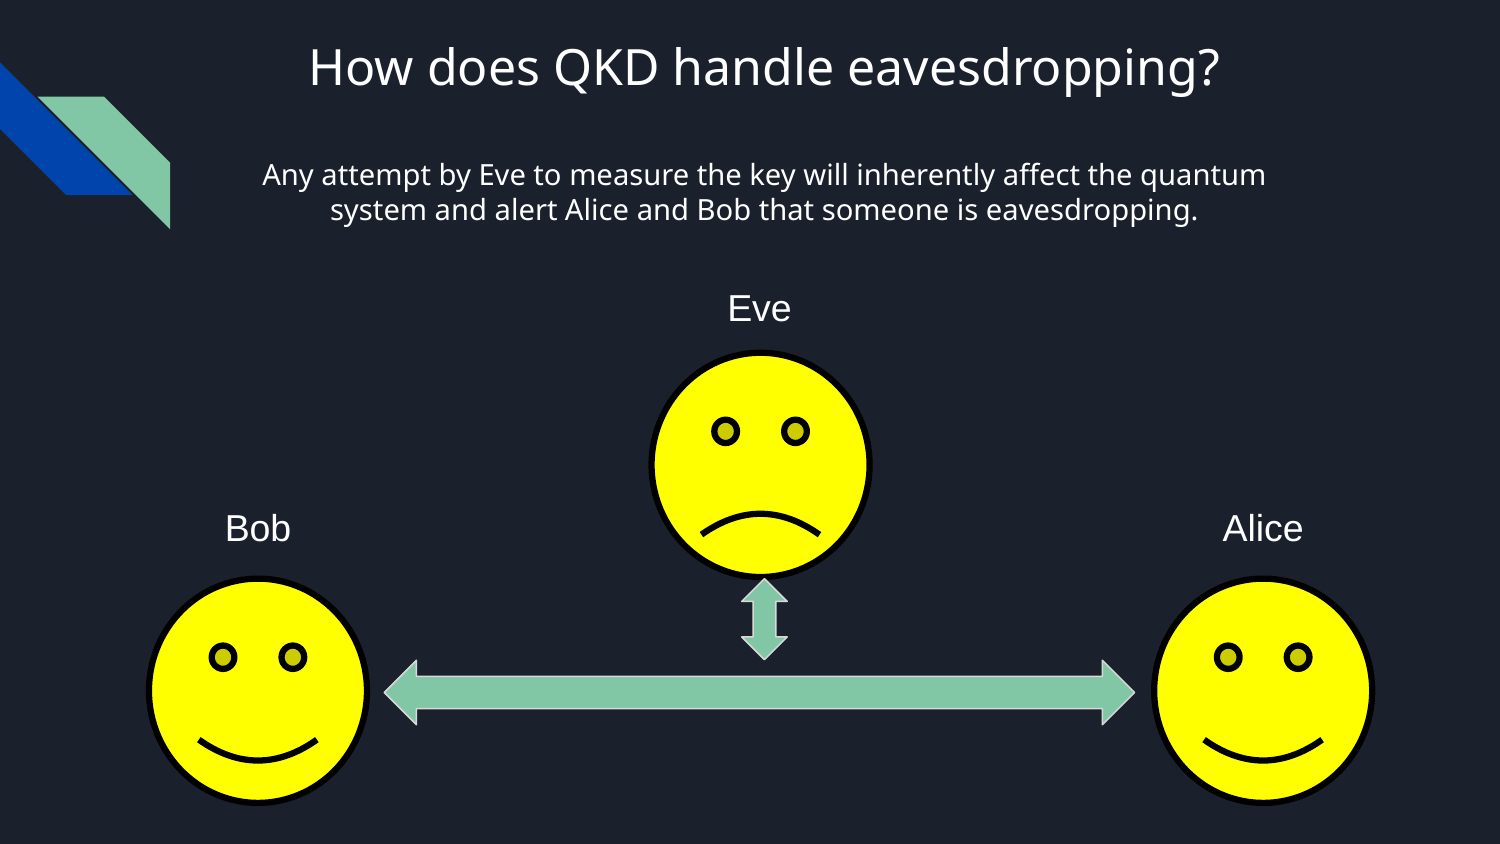

# How does QKD handle eavesdropping?
Any attempt by Eve to measure the key will inherently affect the quantum system and alert Alice and Bob that someone is eavesdropping.
Eve
Bob
Alice